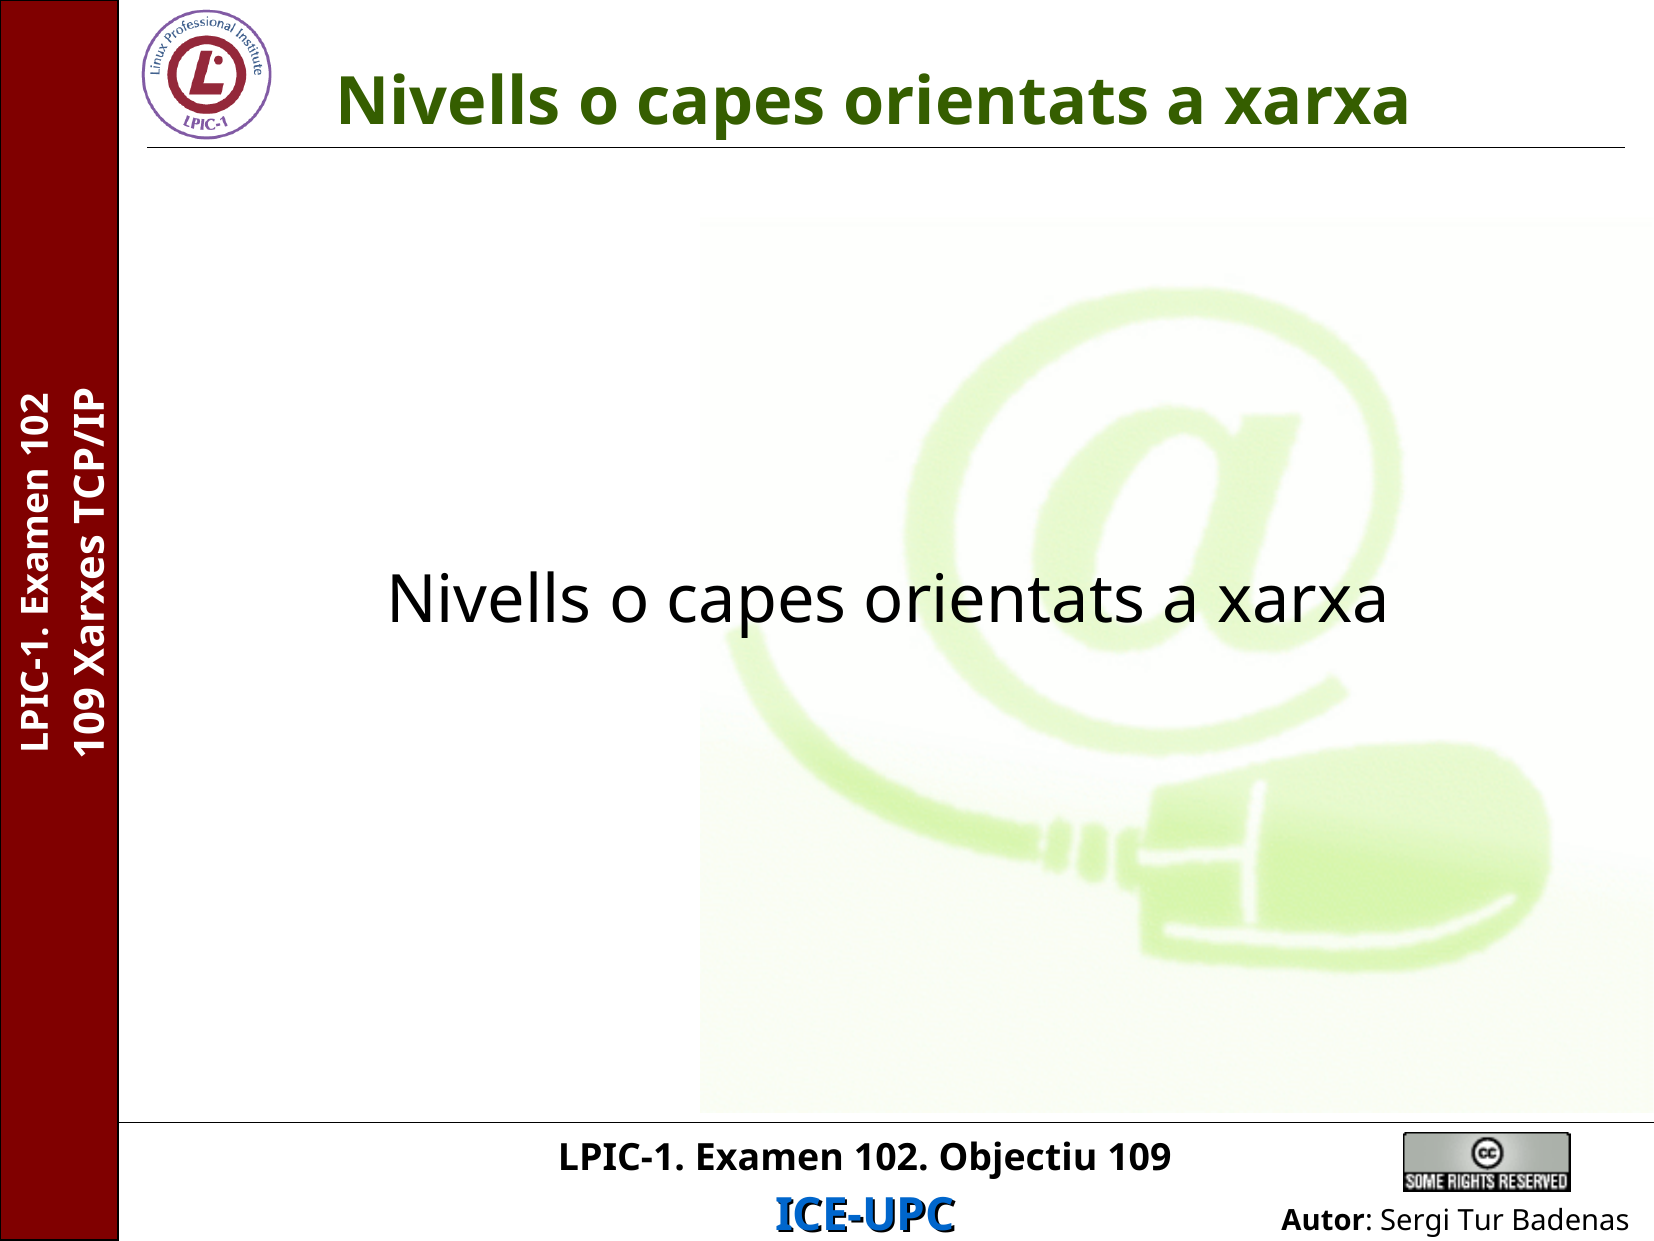

# Nivells o capes orientats a xarxa
Nivells o capes orientats a xarxa